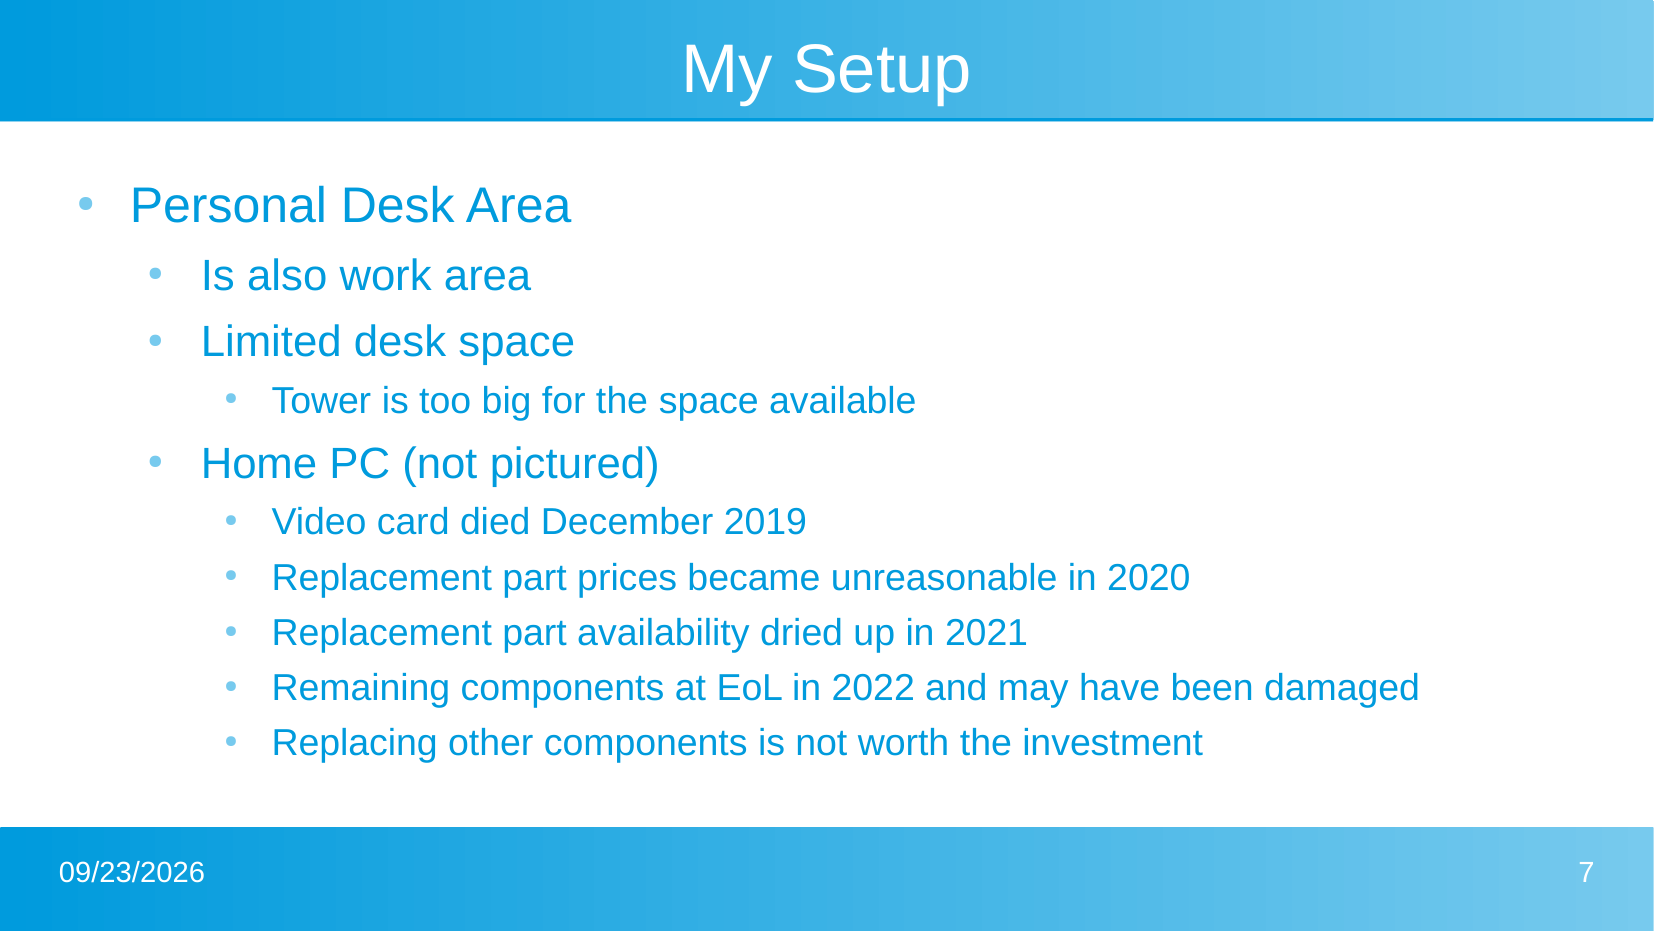

# My Setup
Personal Desk Area
Is also work area
Limited desk space
Tower is too big for the space available
Home PC (not pictured)
Video card died December 2019
Replacement part prices became unreasonable in 2020
Replacement part availability dried up in 2021
Remaining components at EoL in 2022 and may have been damaged
Replacing other components is not worth the investment
7